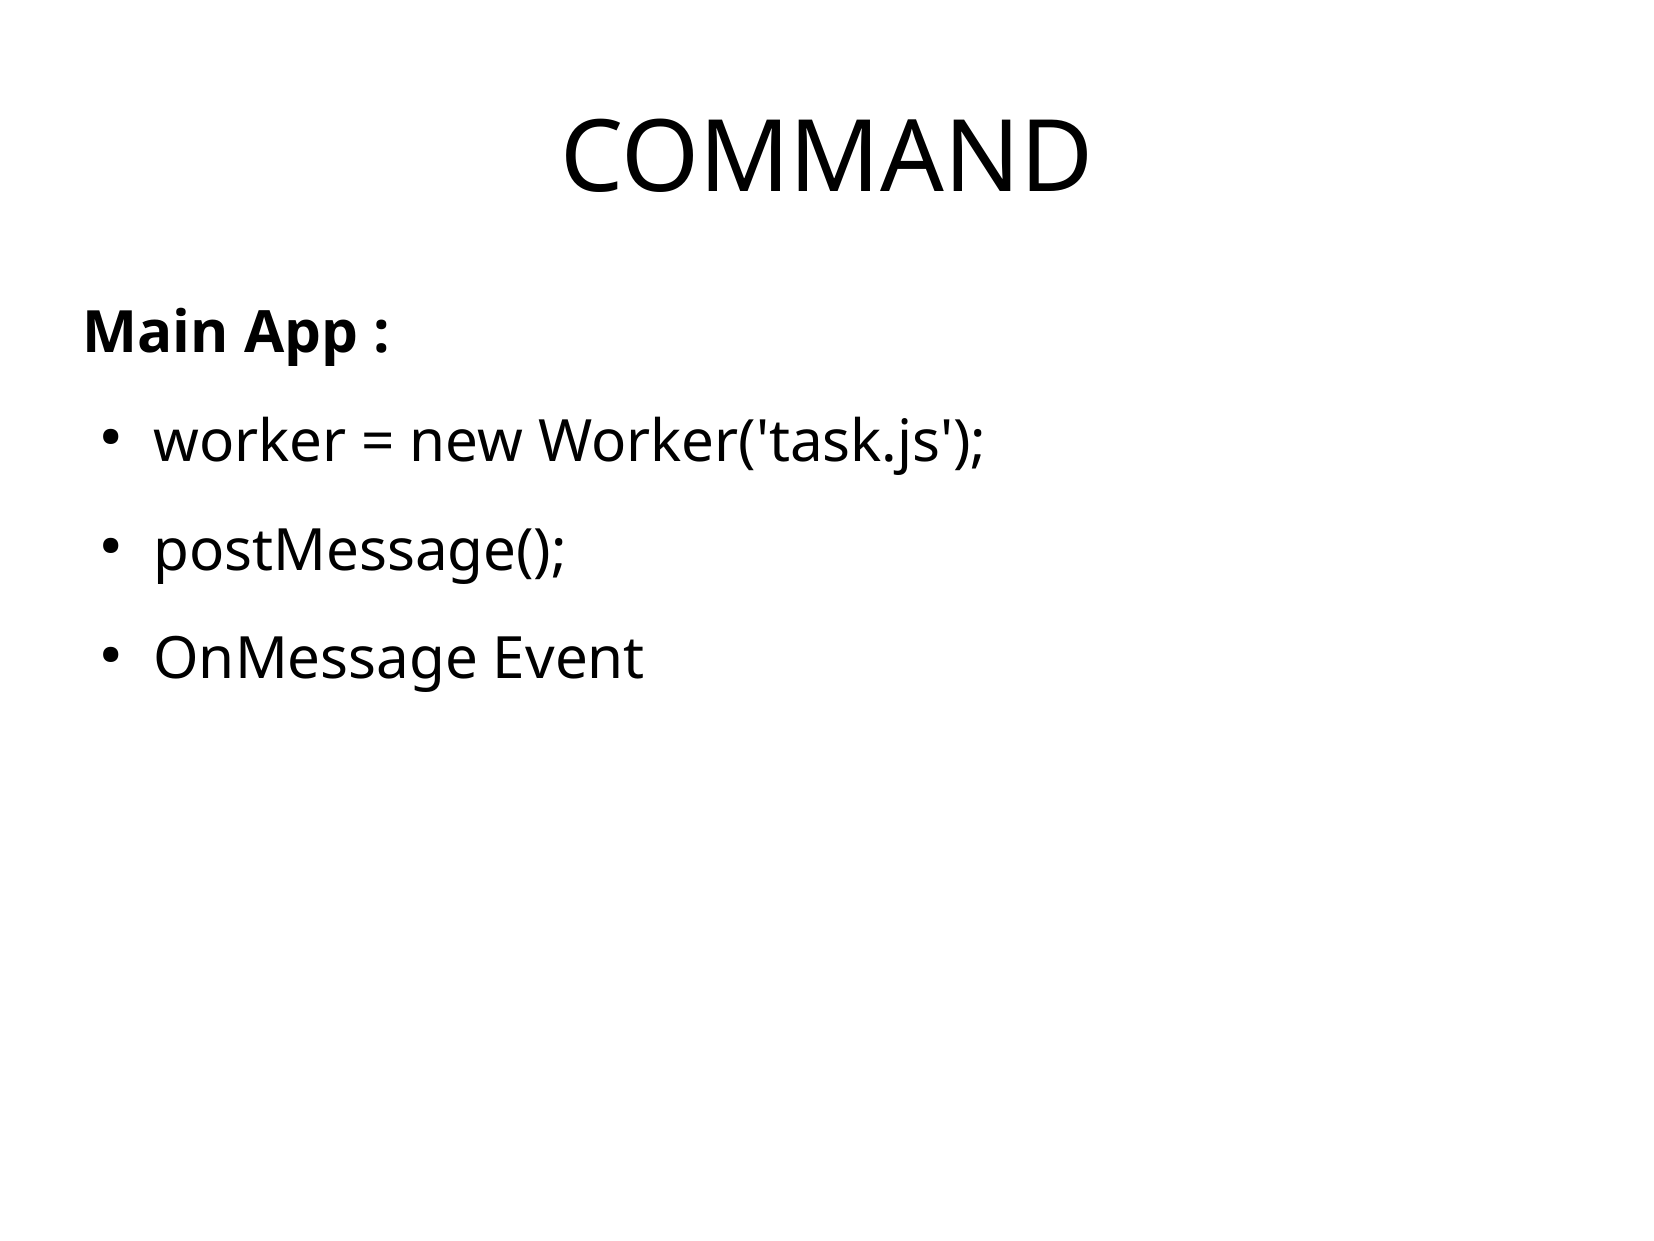

# COMMAND
Main App :
worker = new Worker('task.js');
postMessage();
OnMessage Event